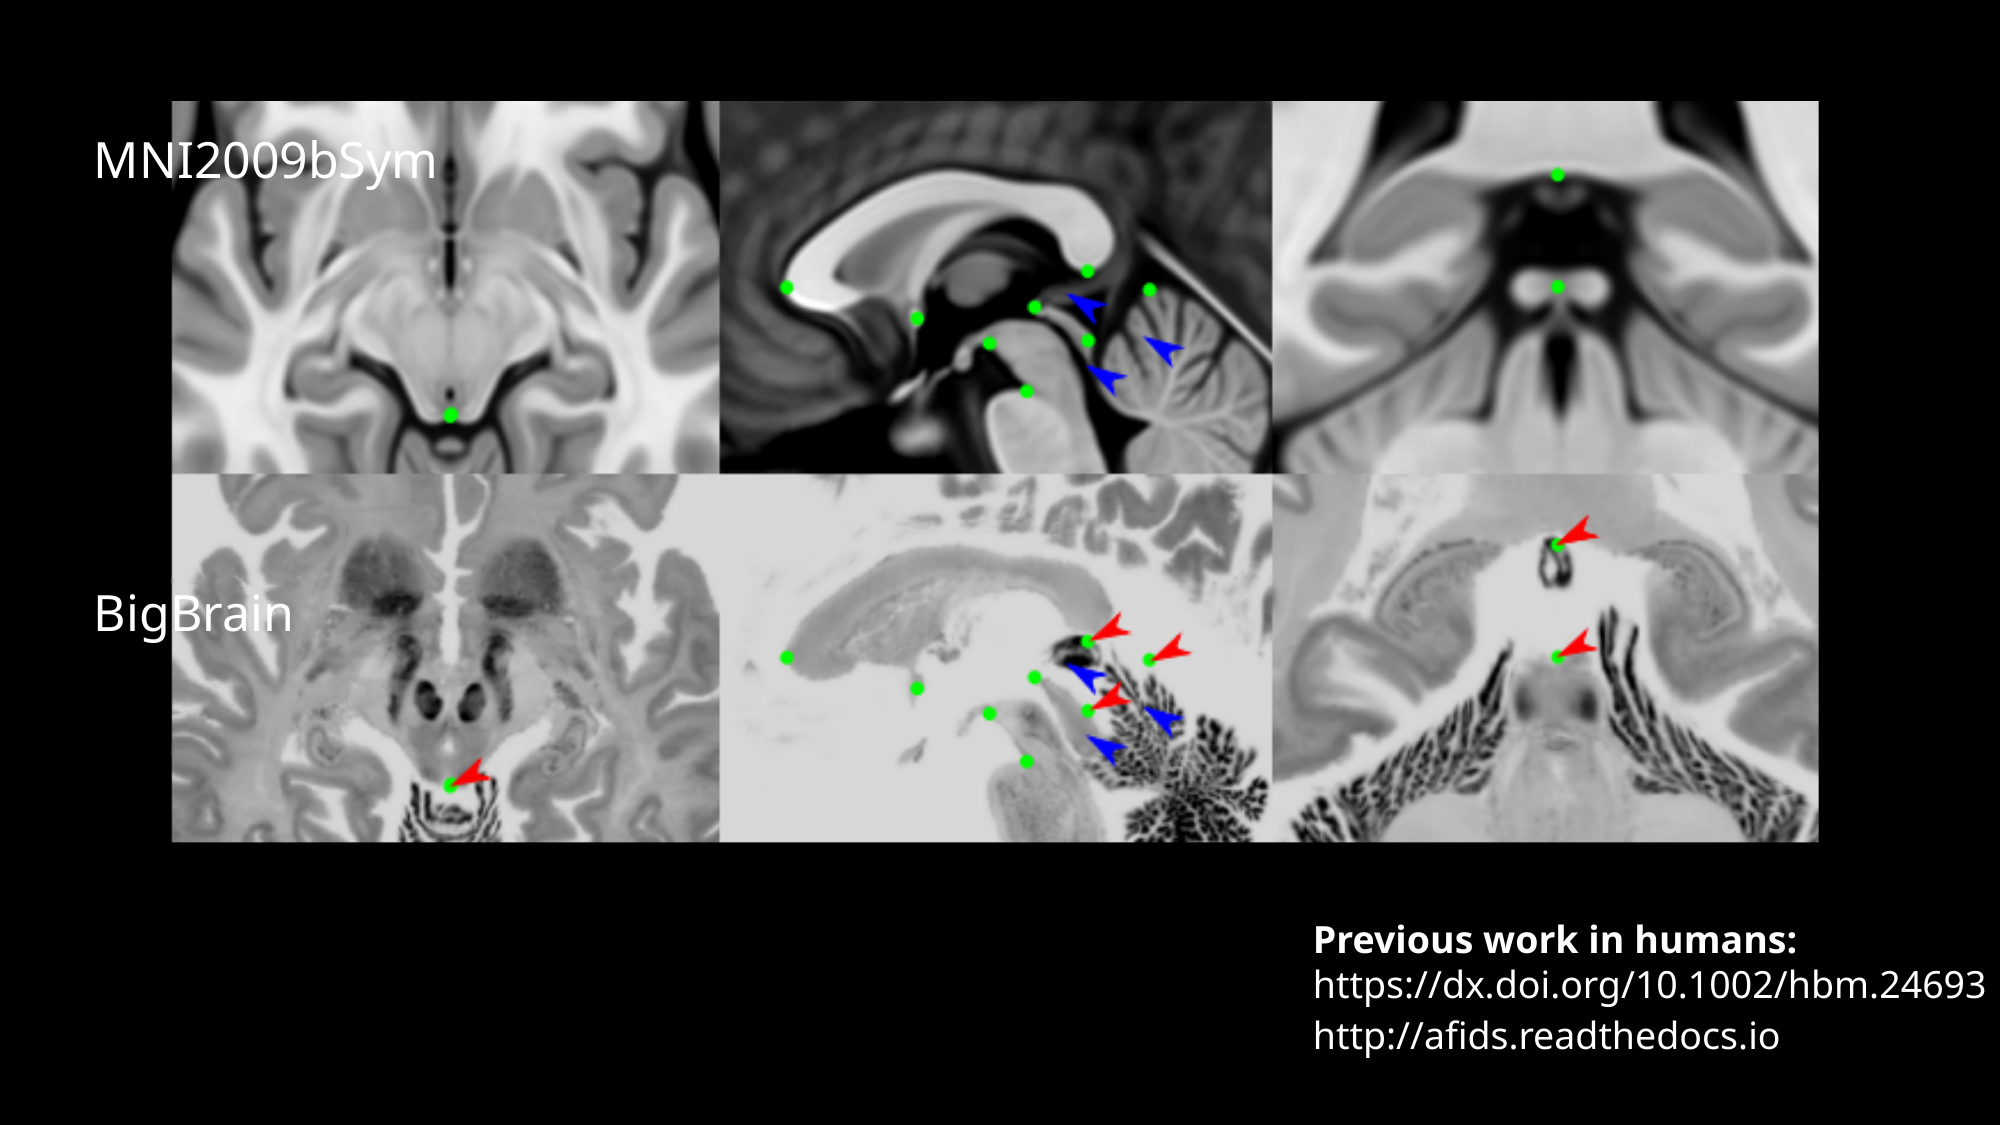

MNI2009bSym
BigBrain
Previous work in humans:
https://dx.doi.org/10.1002/hbm.24693
http://afids.readthedocs.io